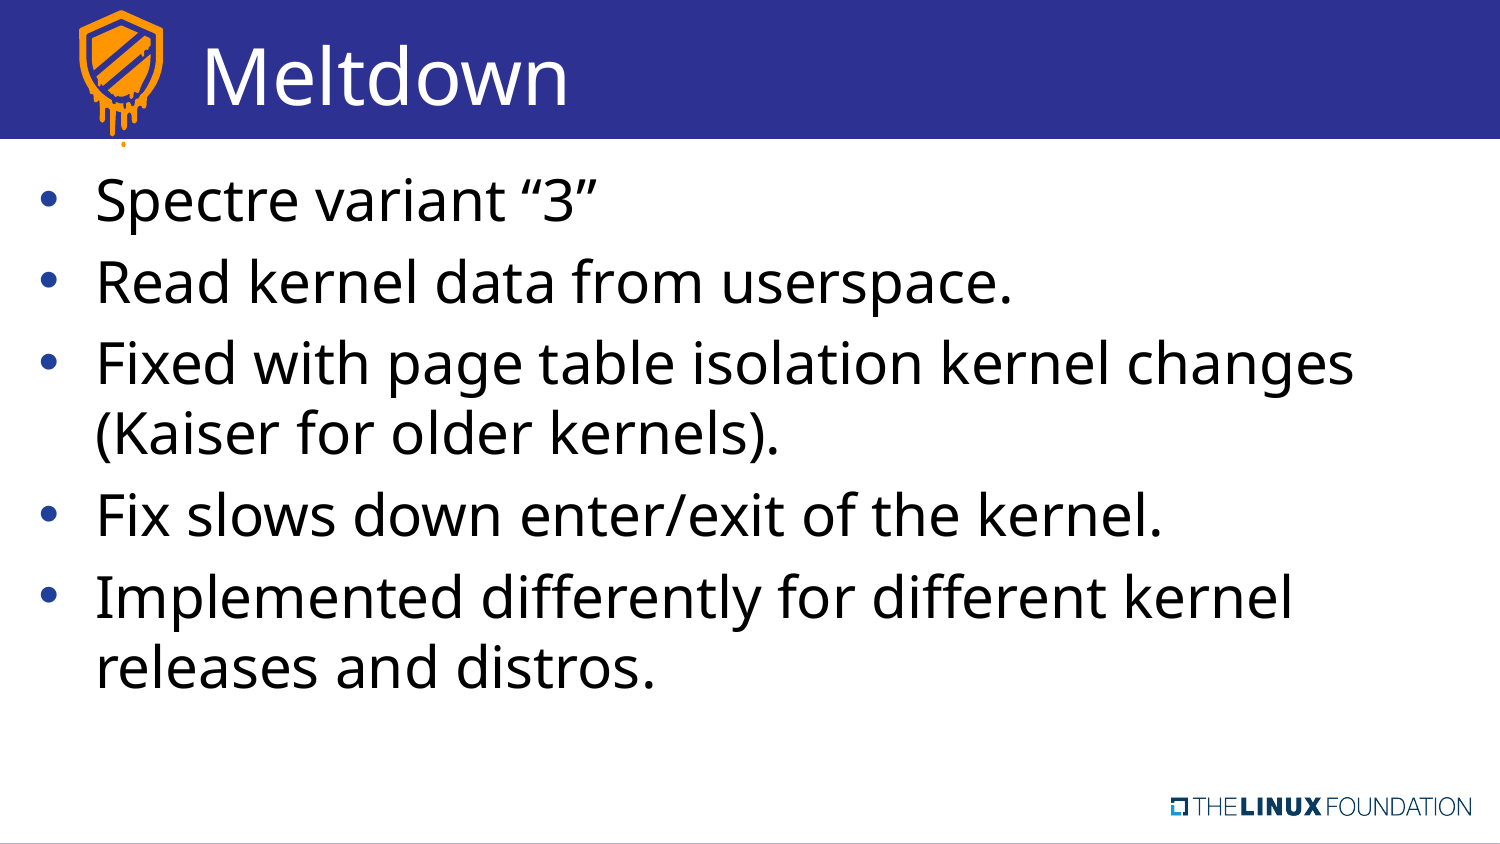

# Meltdown
Spectre variant “3”
Read kernel data from userspace.
Fixed with page table isolation kernel changes (Kaiser for older kernels).
Fix slows down enter/exit of the kernel.
Implemented differently for different kernel releases and distros.